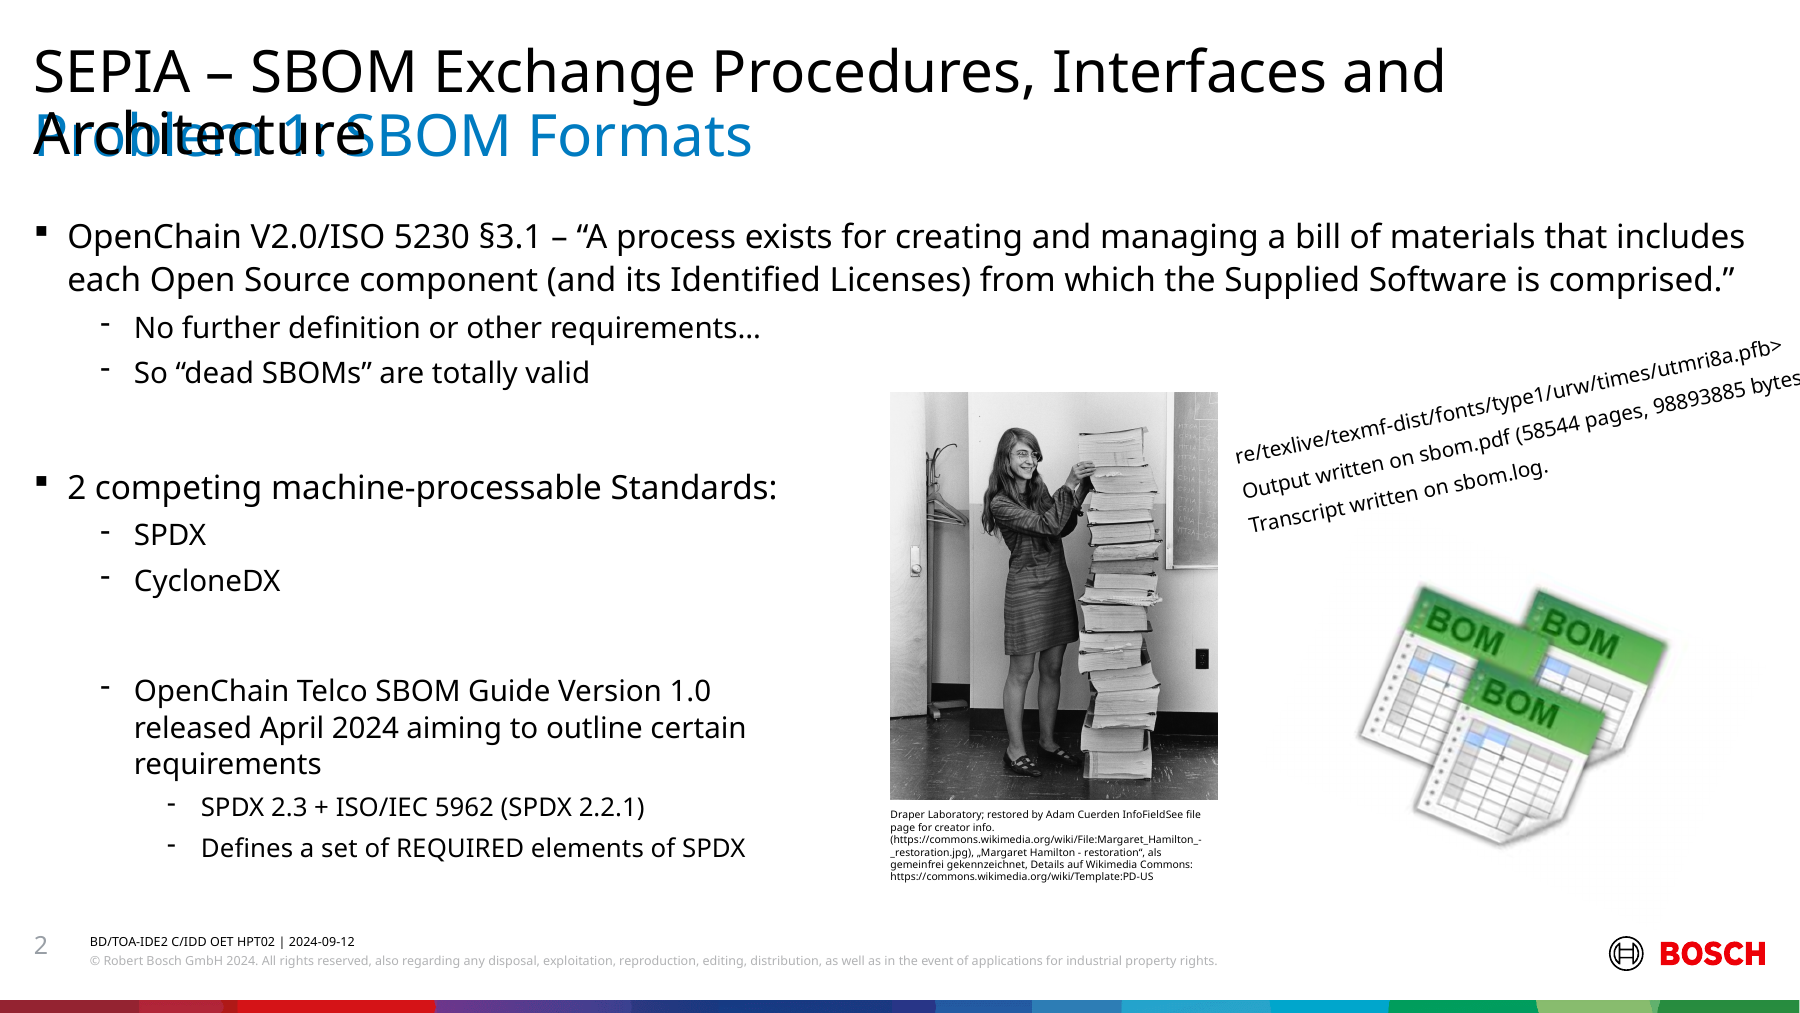

SEPIA – SBOM Exchange Procedures, Interfaces and Architecture
# Problem 1: SBOM Formats
OpenChain V2.0/ISO 5230 §3.1 – “A process exists for creating and managing a bill of materials that includes each Open Source component (and its Identified Licenses) from which the Supplied Software is comprised.”
No further definition or other requirements…
So “dead SBOMs” are totally valid
2 competing machine-processable Standards:
SPDX
CycloneDX
OpenChain Telco SBOM Guide Version 1.0
released April 2024 aiming to outline certain
requirements
SPDX 2.3 + ISO/IEC 5962 (SPDX 2.2.1)
Defines a set of REQUIRED elements of SPDX
re/texlive/texmf-dist/fonts/type1/urw/times/utmri8a.pfb>
Output written on sbom.pdf (58544 pages, 98893885 bytes).
Transcript written on sbom.log.
Draper Laboratory; restored by Adam Cuerden InfoFieldSee file page for creator info. (https://commons.wikimedia.org/wiki/File:Margaret_Hamilton_-_restoration.jpg), „Margaret Hamilton - restoration“, als gemeinfrei gekennzeichnet, Details auf Wikimedia Commons: https://commons.wikimedia.org/wiki/Template:PD-US